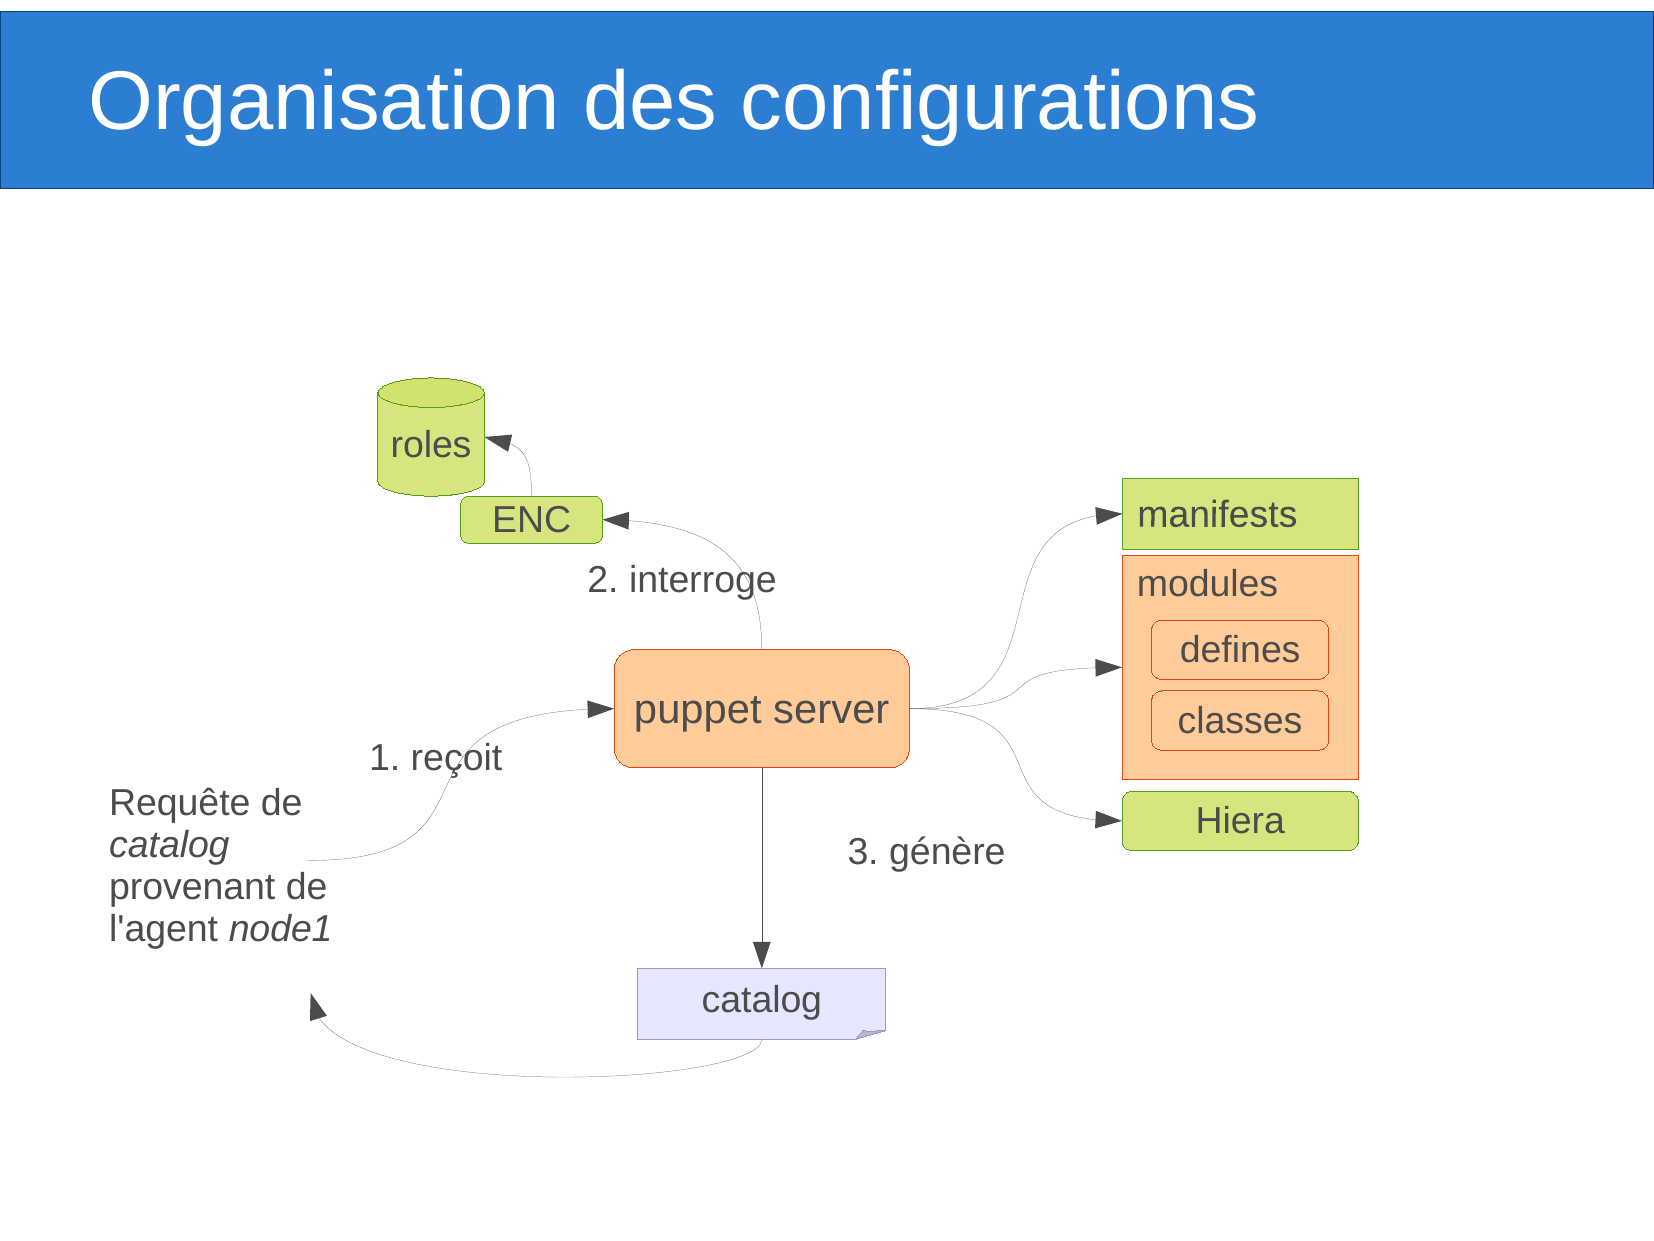

# Organisation des configurations
roles
manifests
ENC
modules
defines
puppet server
classes
1. reçoit
Requête de catalog provenant de l'agent node1
Hiera
3. génère
catalog